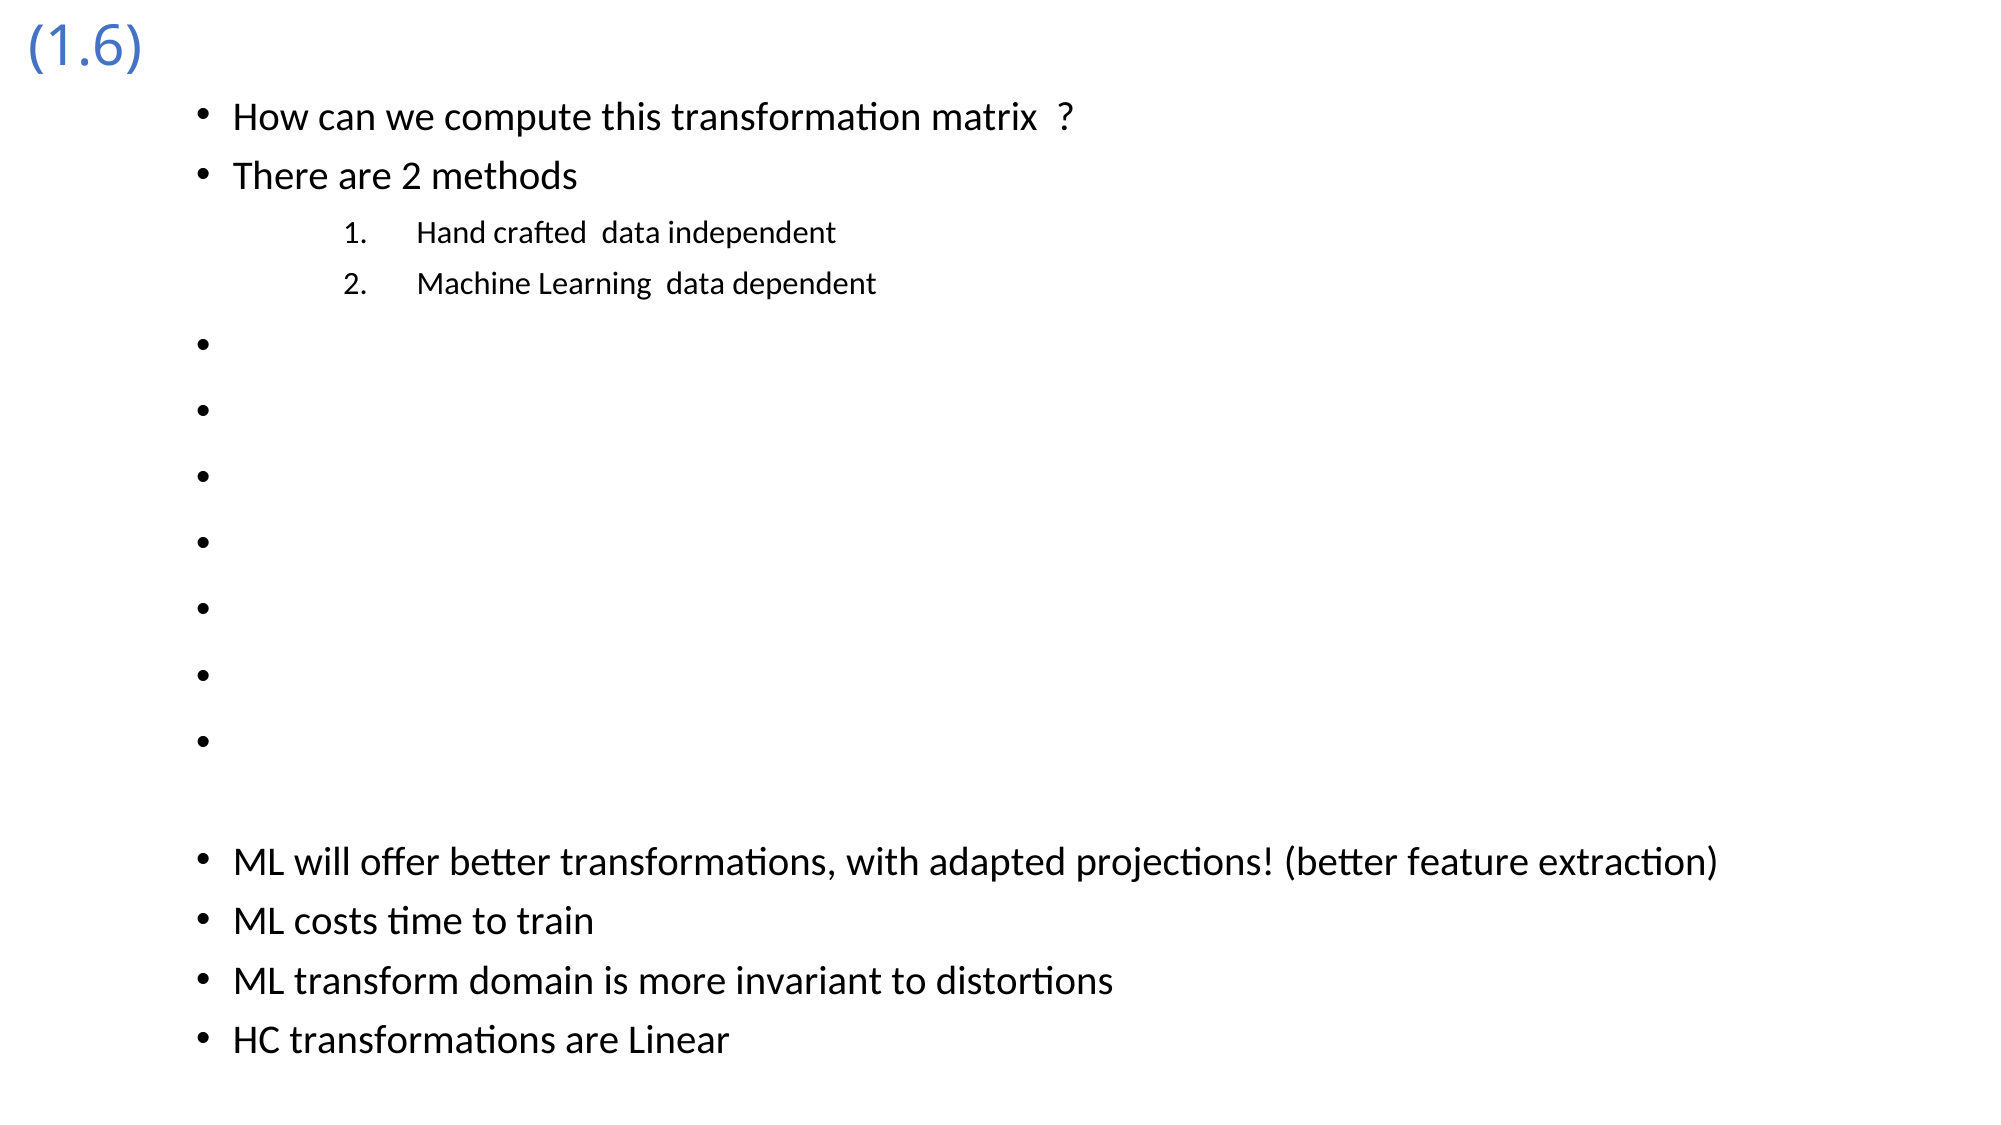

# (1.6)
How can we compute this transformation matrix ?
There are 2 methods
Hand crafted data independent
Machine Learning data dependent
ML will offer better transformations, with adapted projections! (better feature extraction)
ML costs time to train
ML transform domain is more invariant to distortions
HC transformations are Linear